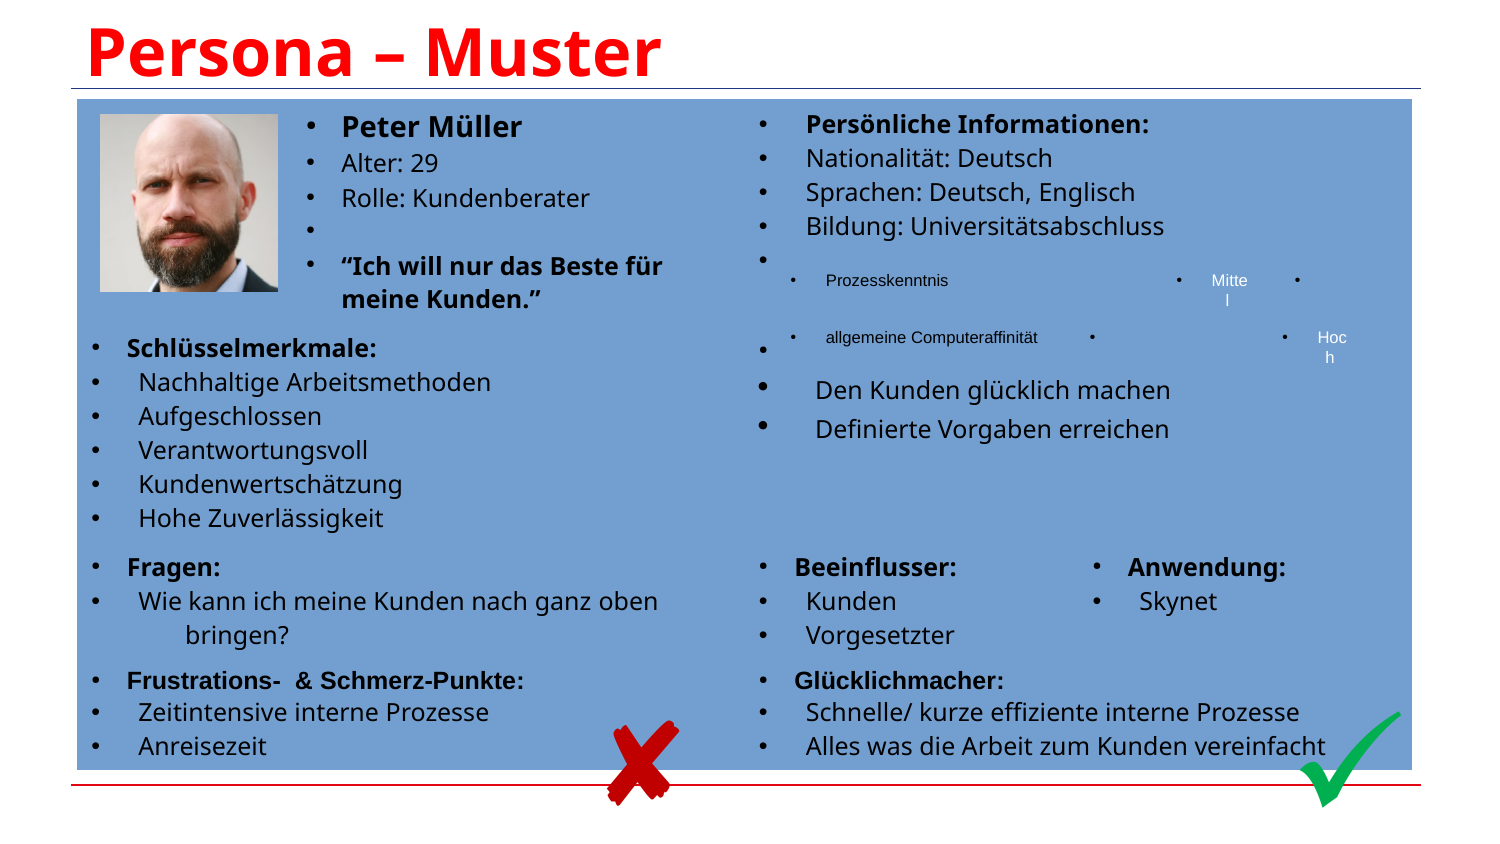

# Persona – Muster
| | Peter Müller Alter: 29 Rolle: Kundenberater “Ich will nur das Beste für meine Kunden.” | Persönliche Informationen: Nationalität: Deutsch Sprachen: Deutsch, Englisch Bildung: Universitätsabschluss | |
| --- | --- | --- | --- |
| Schlüsselmerkmale: Nachhaltige Arbeitsmethoden Aufgeschlossen Verantwortungsvoll Kundenwertschätzung Hohe Zuverlässigkeit | | Kernziele: Den Kunden glücklich machen Definierte Vorgaben erreichen | |
| Fragen: Wie kann ich meine Kunden nach ganz oben bringen? | | Beeinflusser: Kunden Vorgesetzter | Anwendung: Skynet |
| Frustrations- & Schmerz-Punkte: Zeitintensive interne Prozesse Anreisezeit | | Glücklichmacher: Schnelle/ kurze effiziente interne Prozesse Alles was die Arbeit zum Kunden vereinfacht | |
| Prozesskenntnis | | Mittel | |
| --- | --- | --- | --- |
| allgemeine Computeraffinität | | | Hoch |

